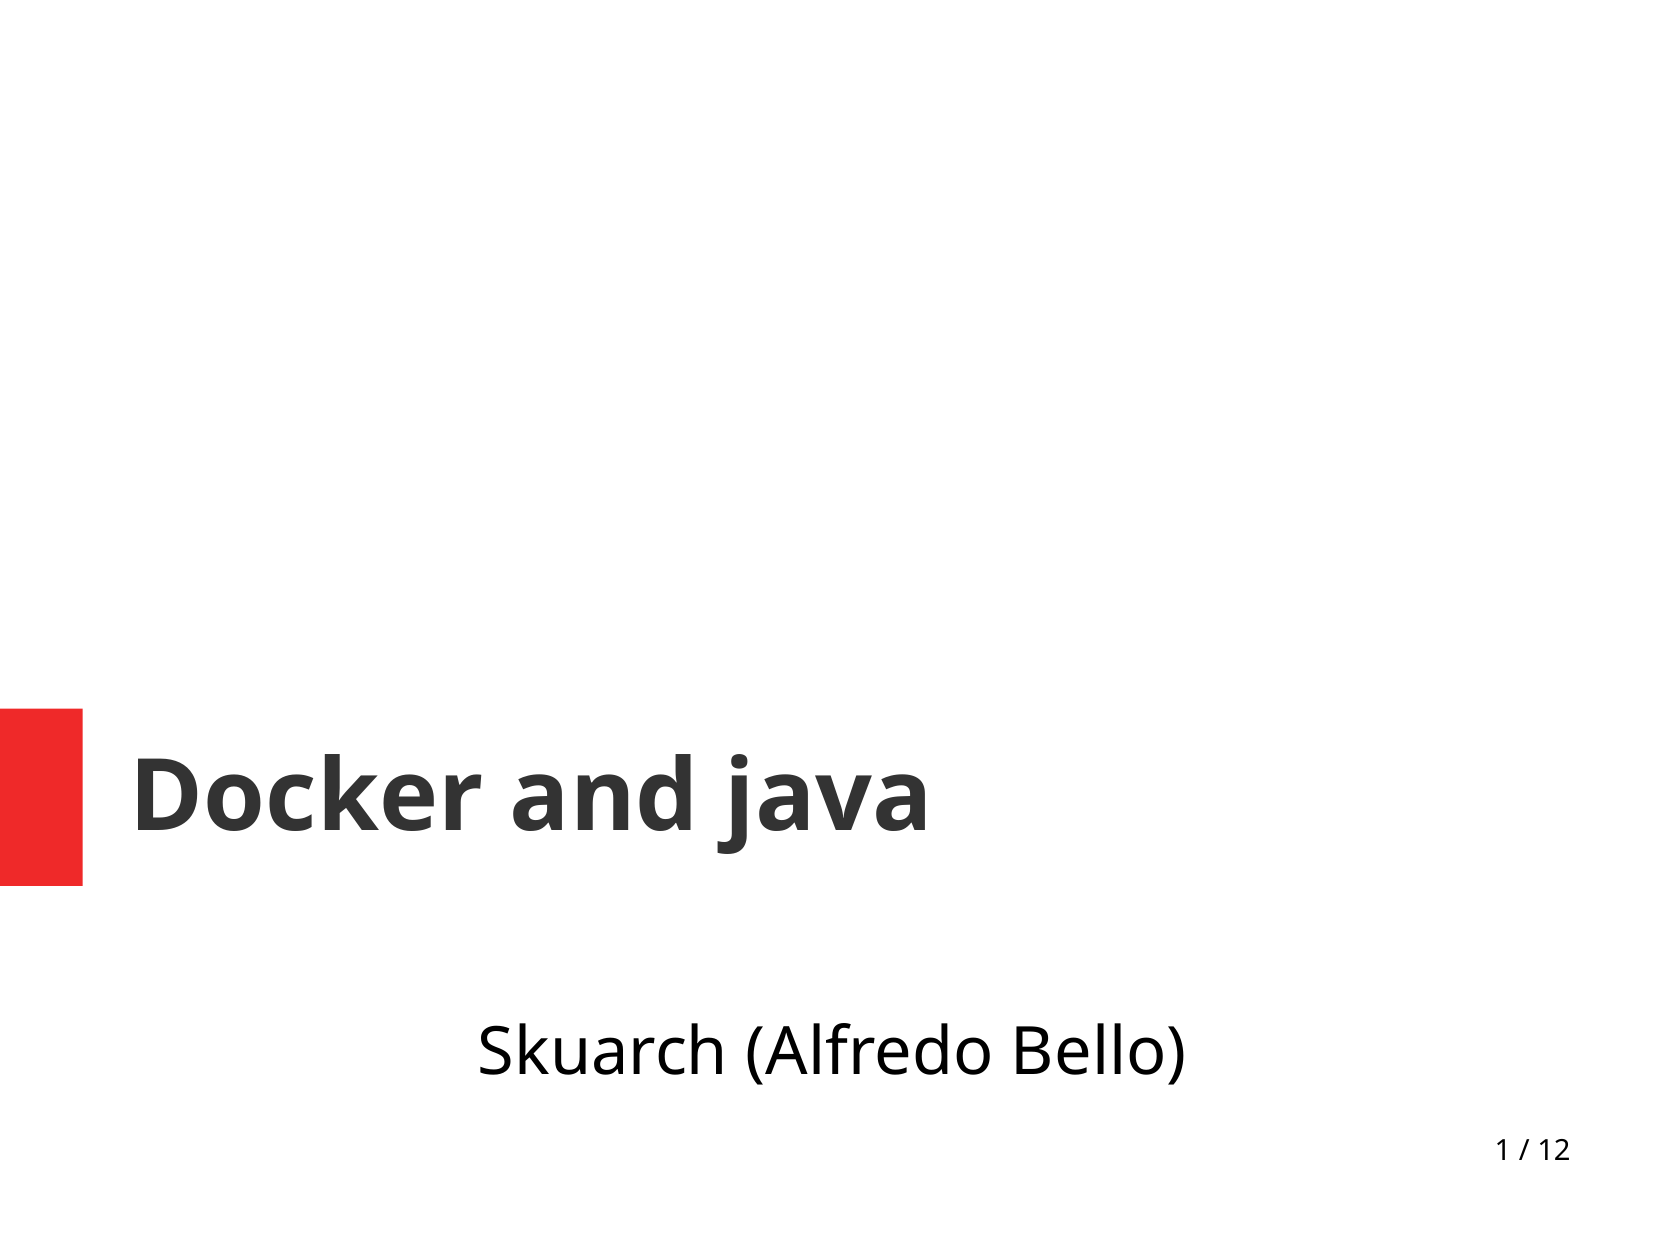

# Docker and java
Skuarch (Alfredo Bello)
1